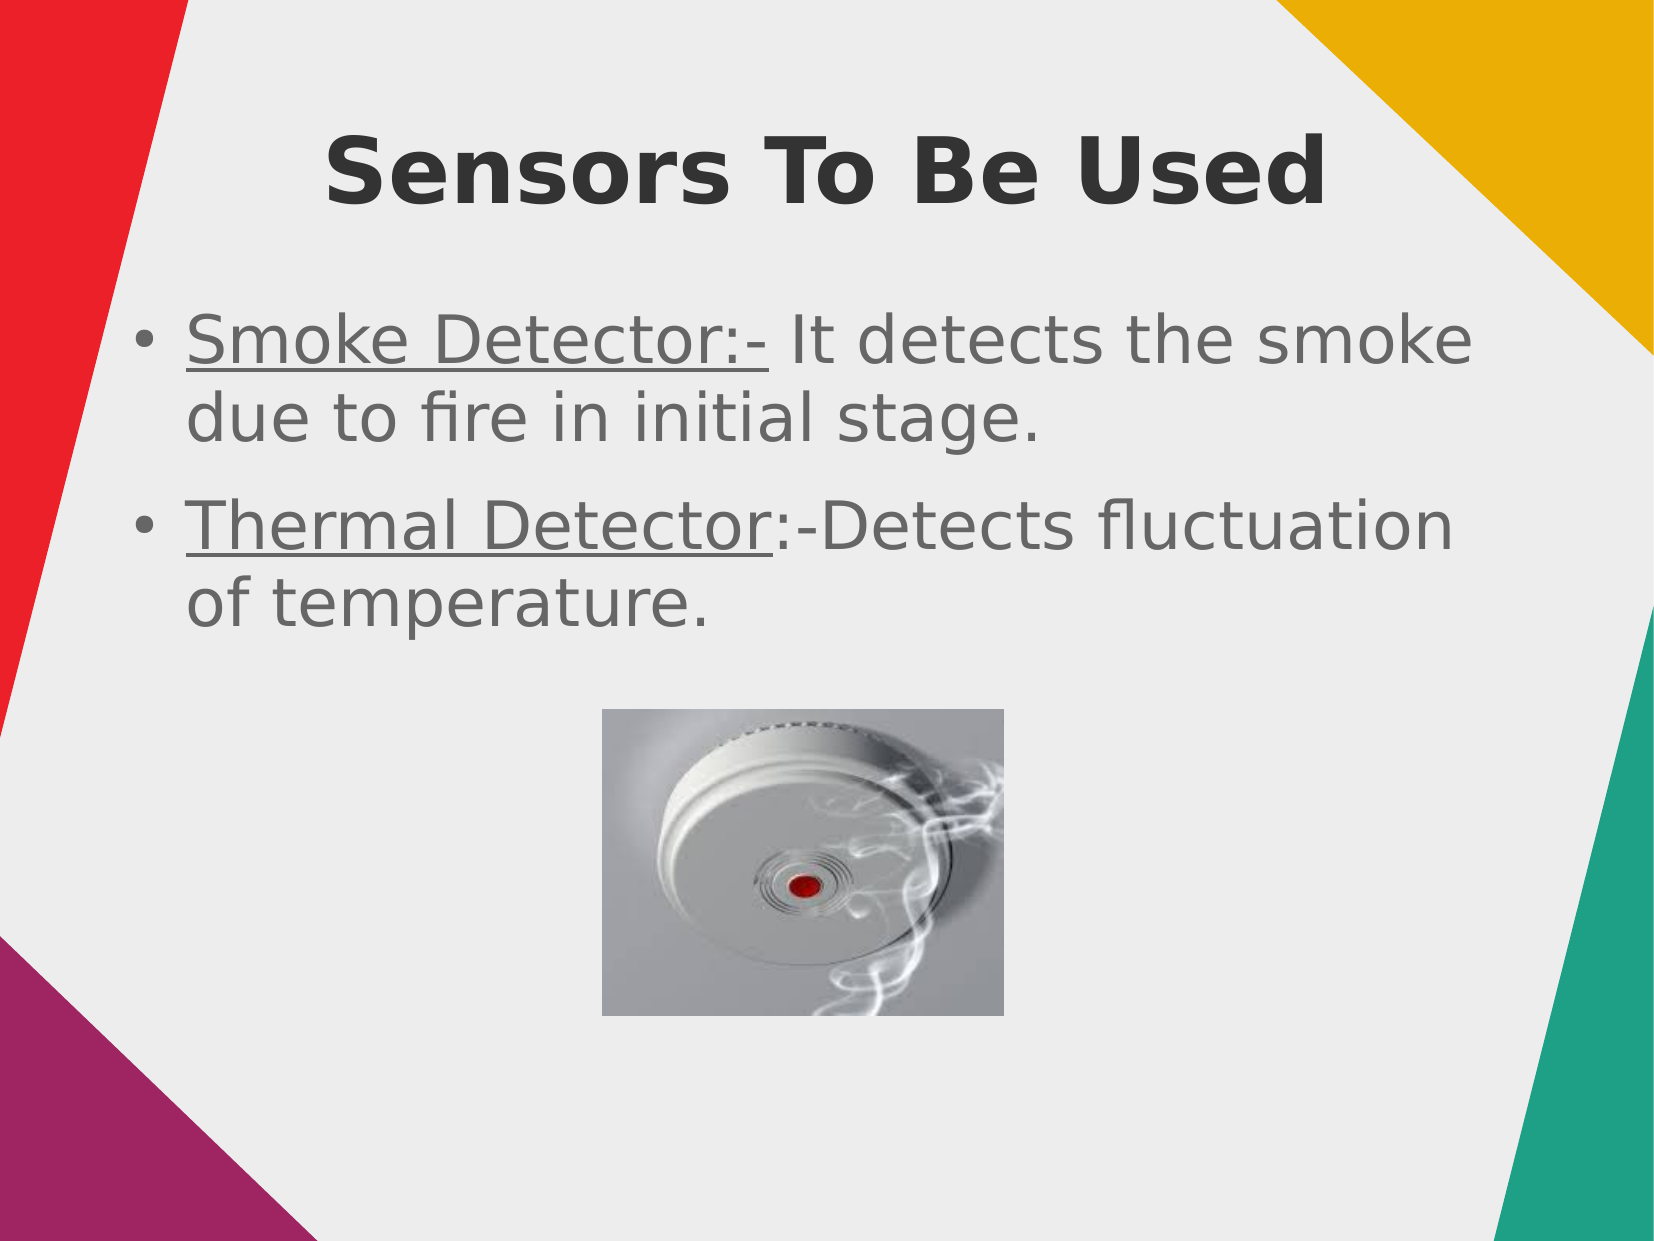

# Sensors To Be Used
Smoke Detector:- It detects the smoke due to fire in initial stage.
Thermal Detector:-Detects fluctuation of temperature.